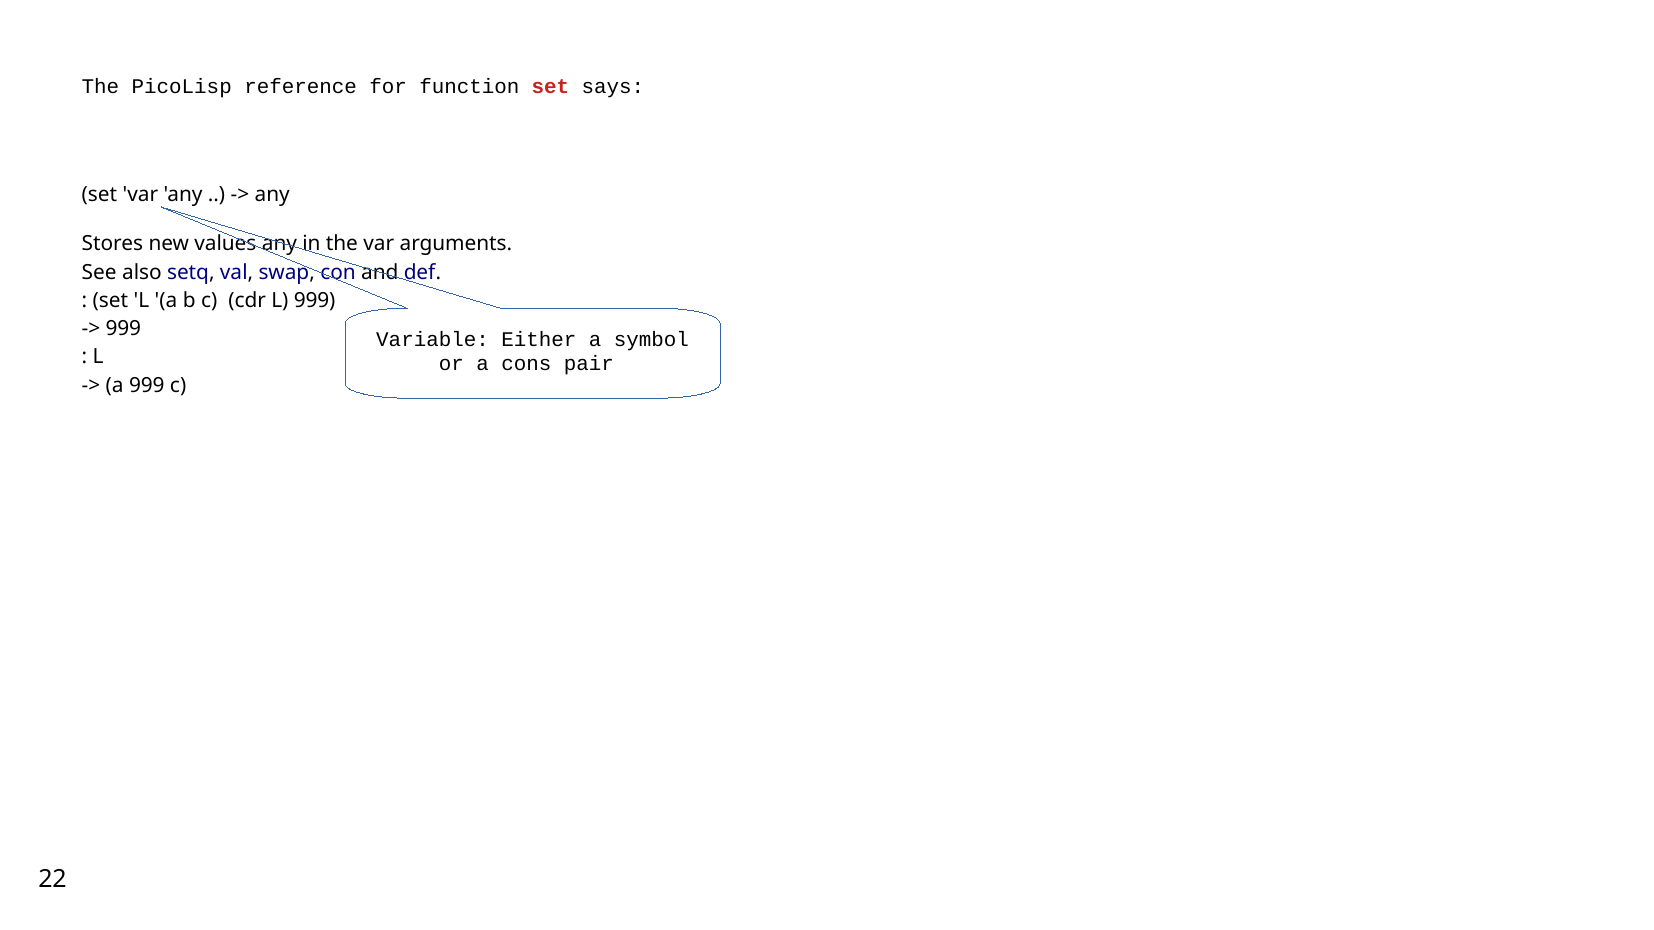

The PicoLisp reference for function set says:
(set 'var 'any ..) -> any
Stores new values any in the var arguments.
See also setq, val, swap, con and def.
: (set 'L '(a b c) (cdr L) 999)
-> 999
: L
-> (a 999 c)
Variable: Either a symbol
or a cons pair